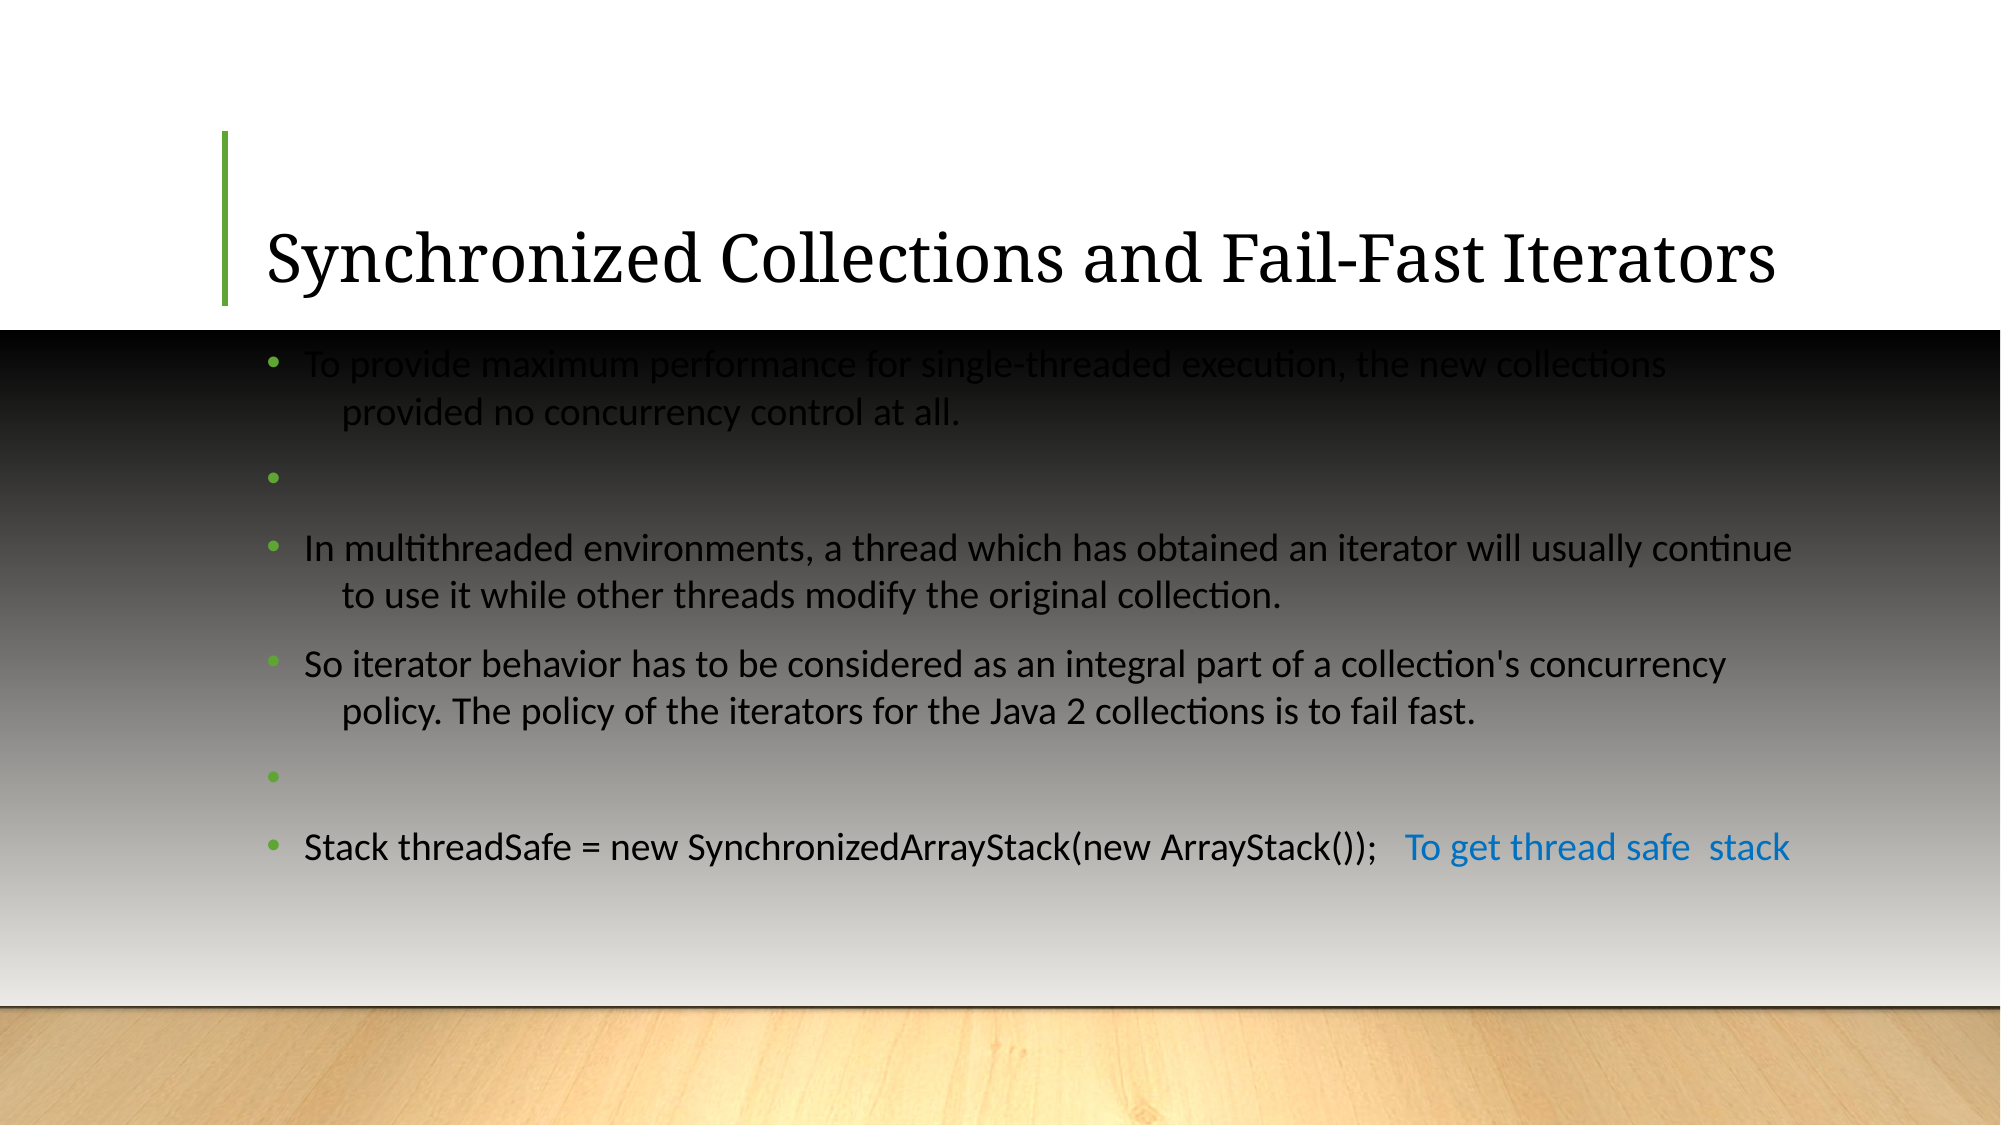

# Synchronized Collections and Fail-Fast Iterators
To provide maximum performance for single-threaded execution, the new collections provided no concurrency control at all.
In multithreaded environments, a thread which has obtained an iterator will usually continue to use it while other threads modify the original collection.
So iterator behavior has to be considered as an integral part of a collection's concurrency policy. The policy of the iterators for the Java 2 collections is to fail fast.
Stack threadSafe = new SynchronizedArrayStack(new ArrayStack()); To get thread safe stack